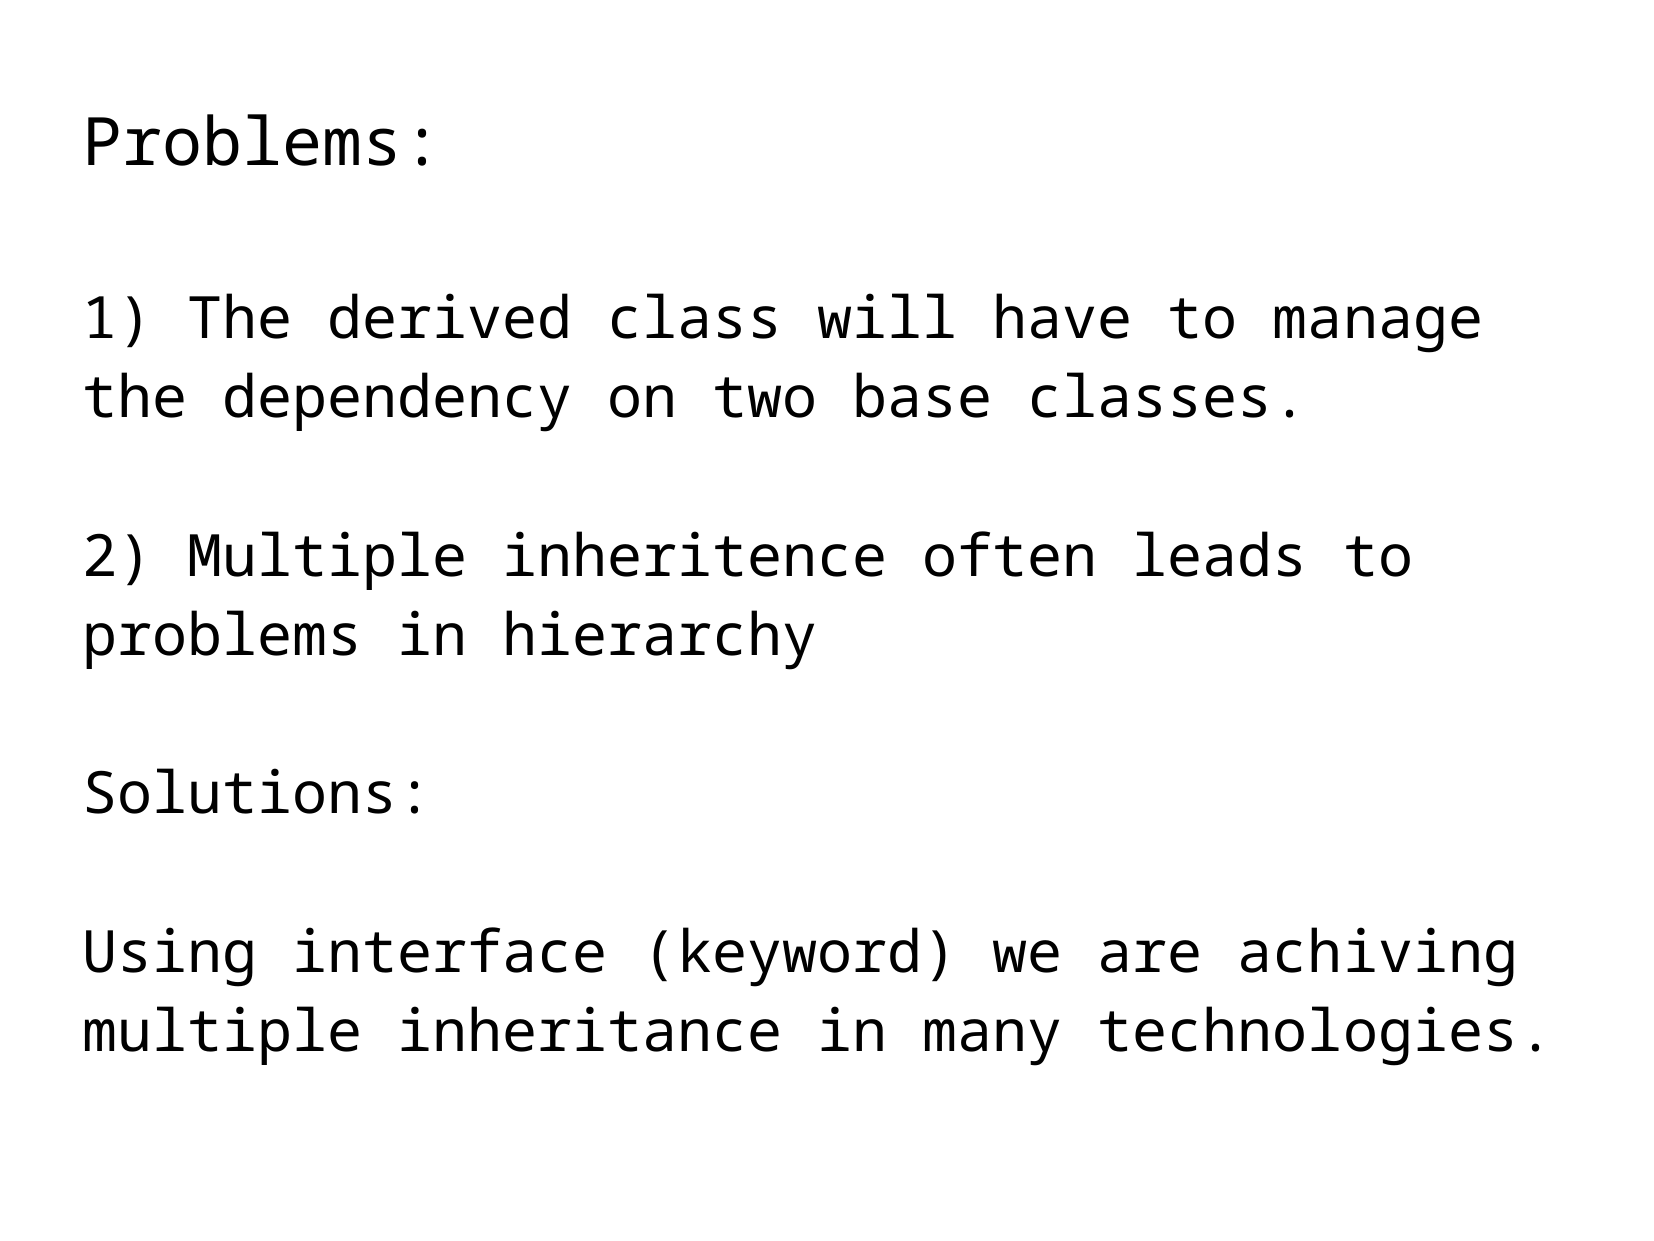

# Problems:
1) The derived class will have to manage the dependency on two base classes.
2) Multiple inheritence often leads to problems in hierarchy
Solutions:
Using interface (keyword) we are achiving multiple inheritance in many technologies.